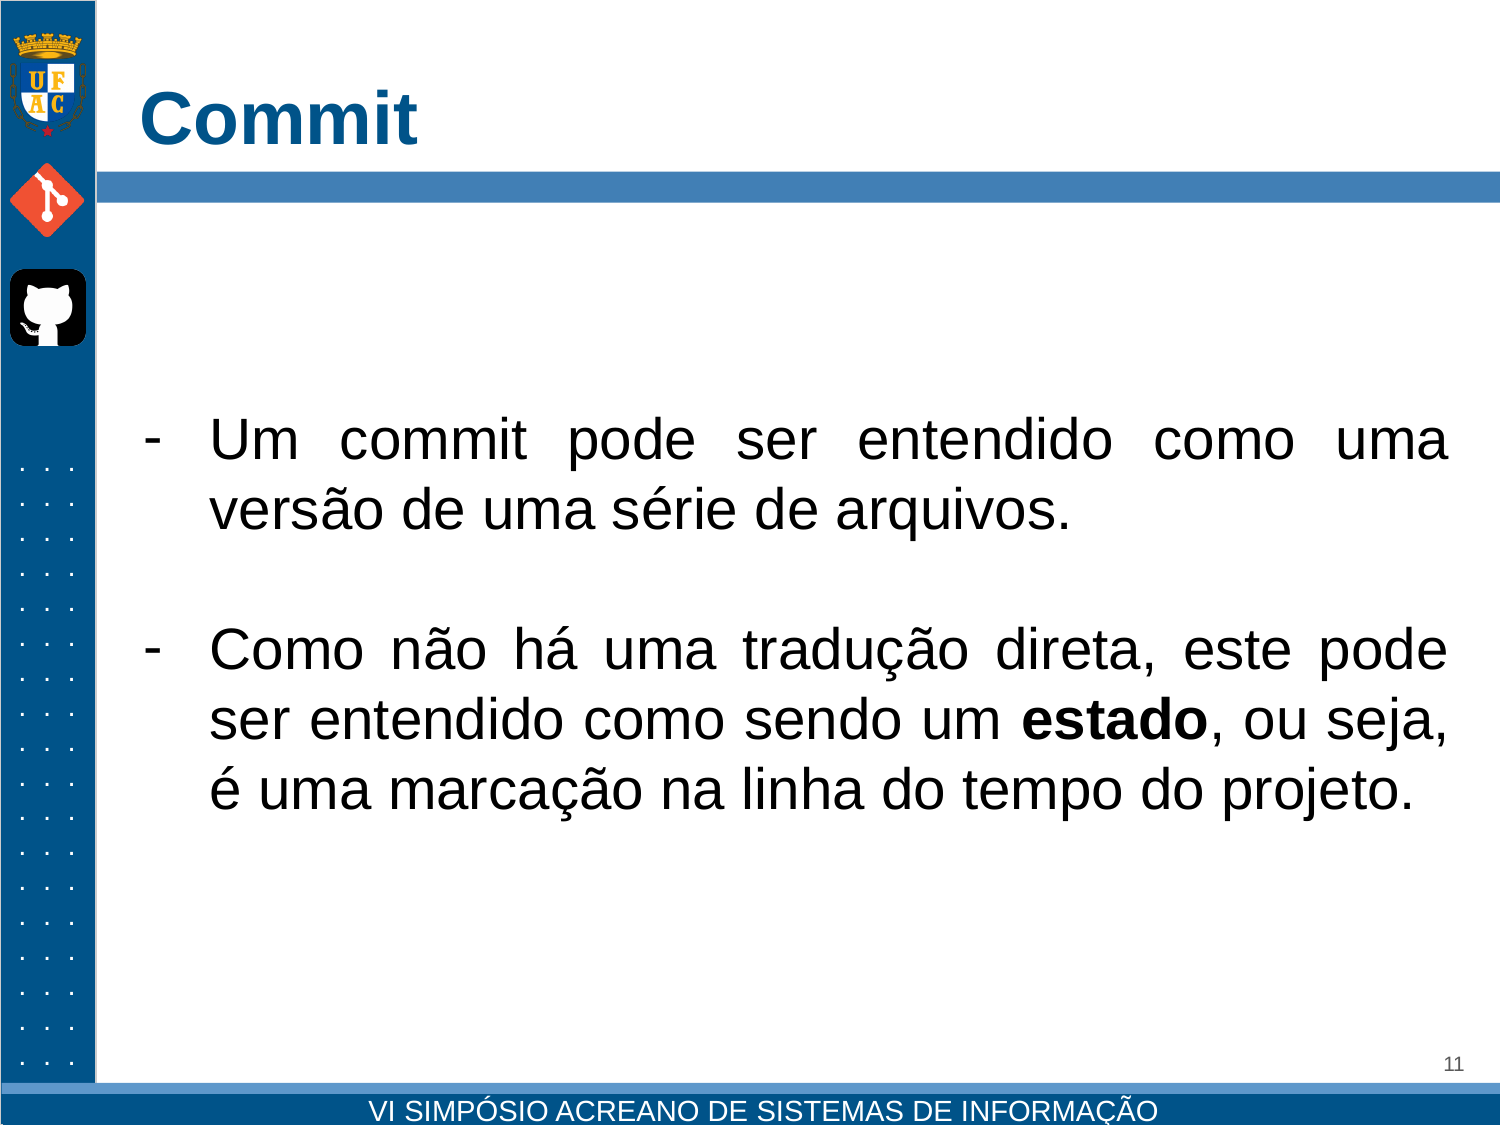

# Commit
Um commit pode ser entendido como uma versão de uma série de arquivos.
Como não há uma tradução direta, este pode ser entendido como sendo um estado, ou seja, é uma marcação na linha do tempo do projeto.
. . .
. . .
. . .
. . .
. . .
. . .
. . .
. . .
. . .
. . .
. . .
. . .
. . .
. . .
. . .
. . .
. . .
. . .
VI SIMPÓSIO ACREANO DE SISTEMAS DE INFORMAÇÃO